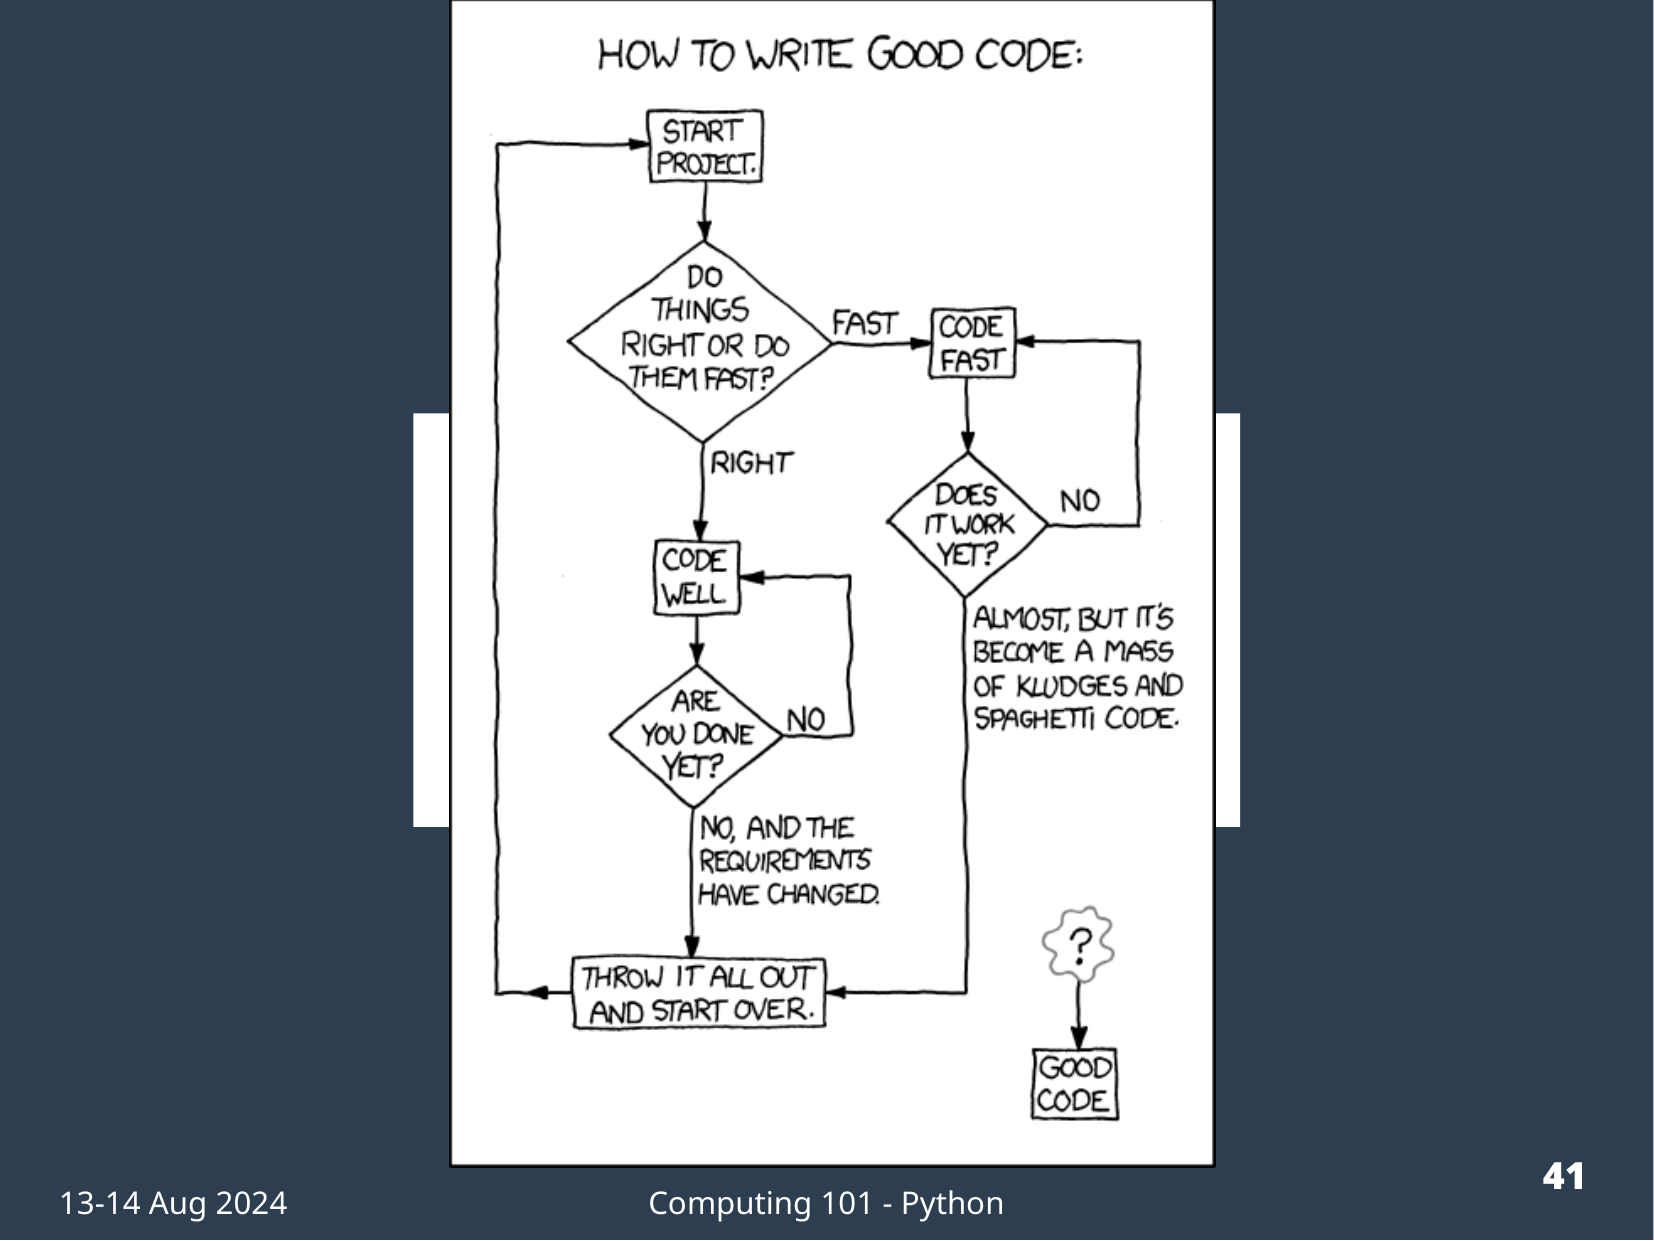

#
41
13-14 Aug 2024
Computing 101 - Python